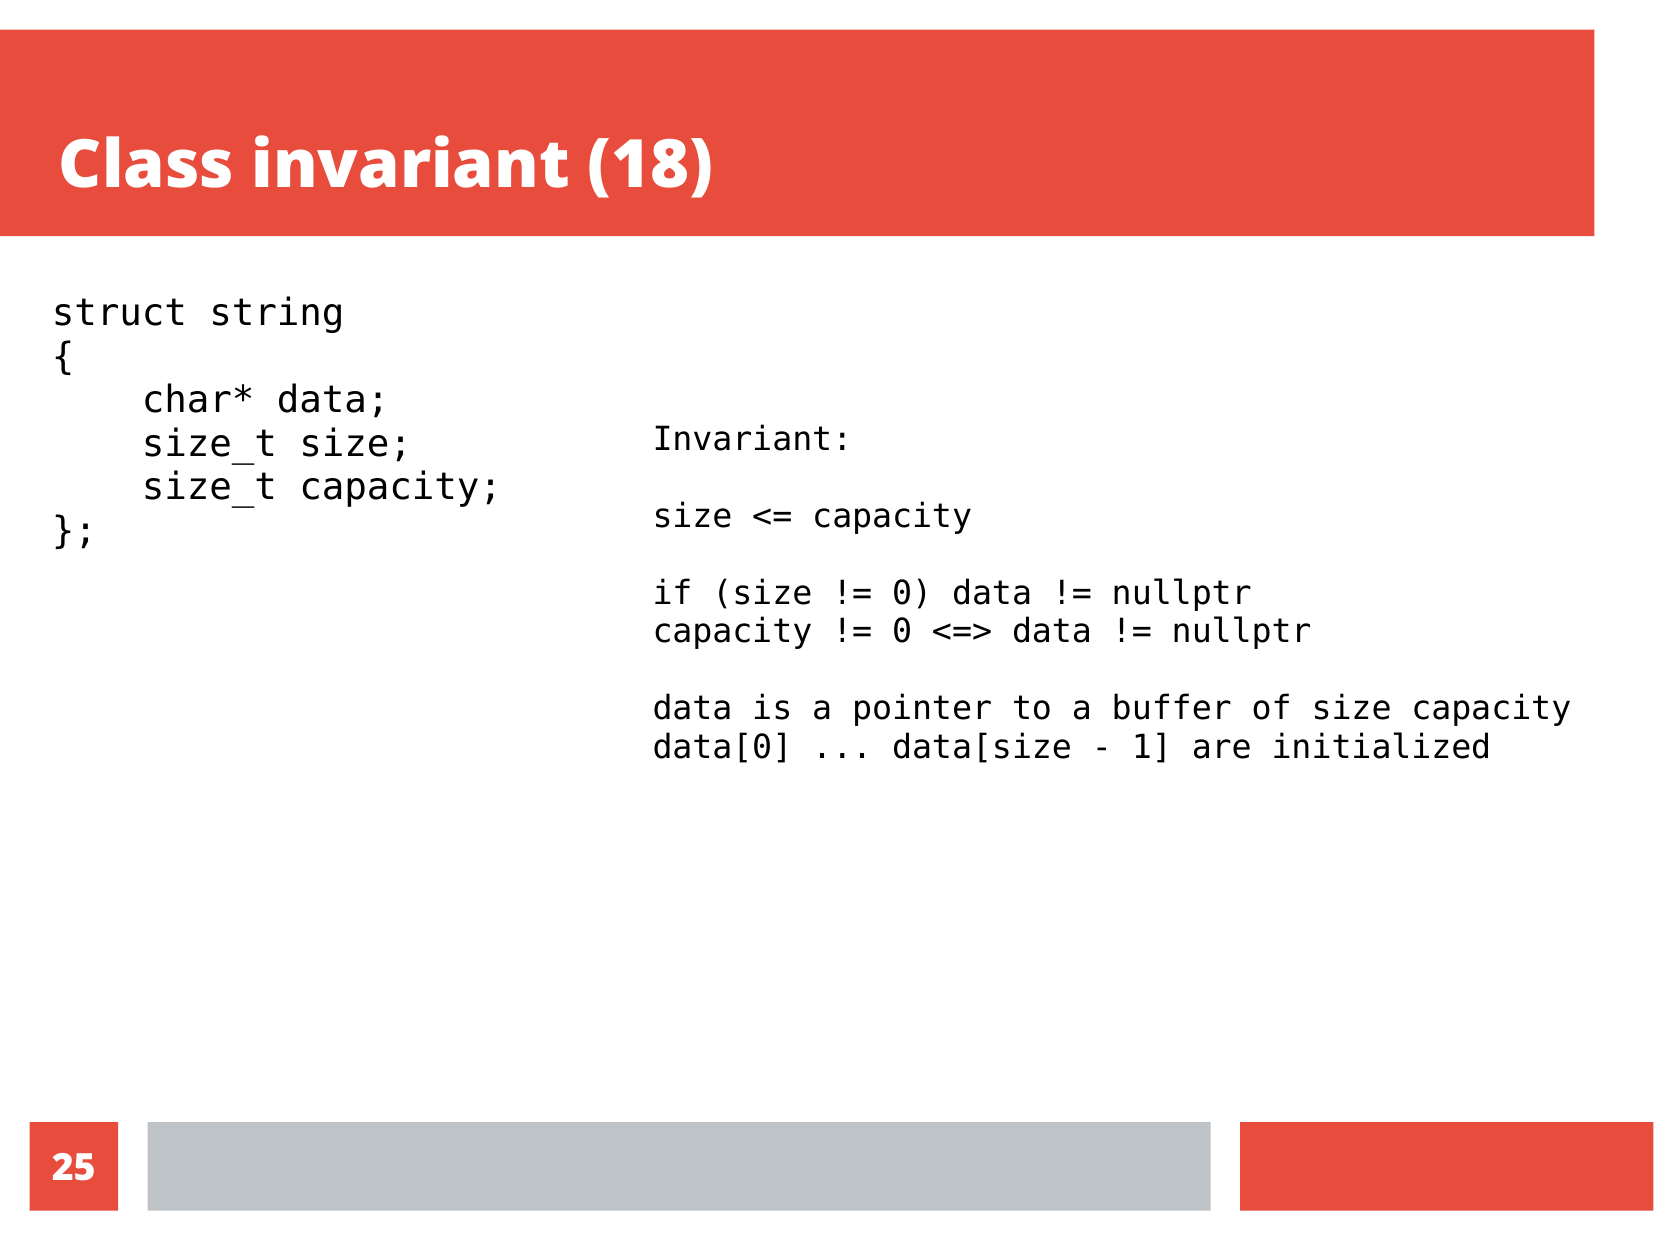

# Class invariant (18)
struct string
{
 char* data;
 size_t size;
 size_t capacity;
};
Invariant:
size <= capacity
if (size != 0) data != nullptr
capacity != 0 <=> data != nullptr
data is a pointer to a buffer of size capacity
data[0] ... data[size - 1] are initialized
25